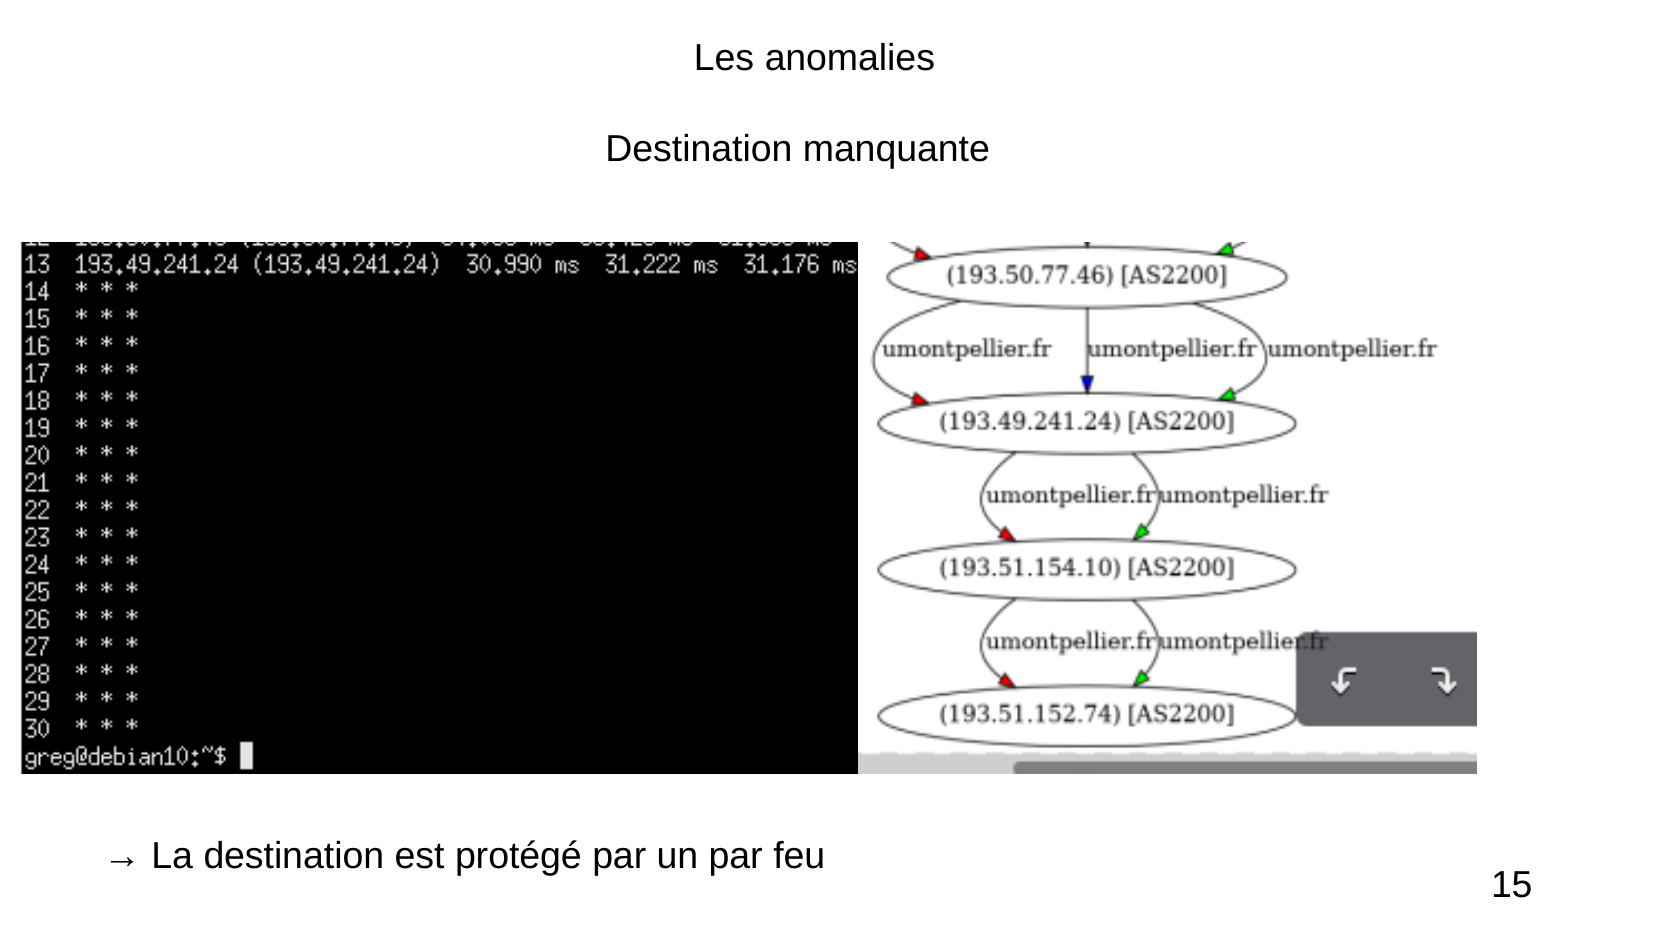

Les anomalies
Destination manquante
→ La destination est protégé par un par feu